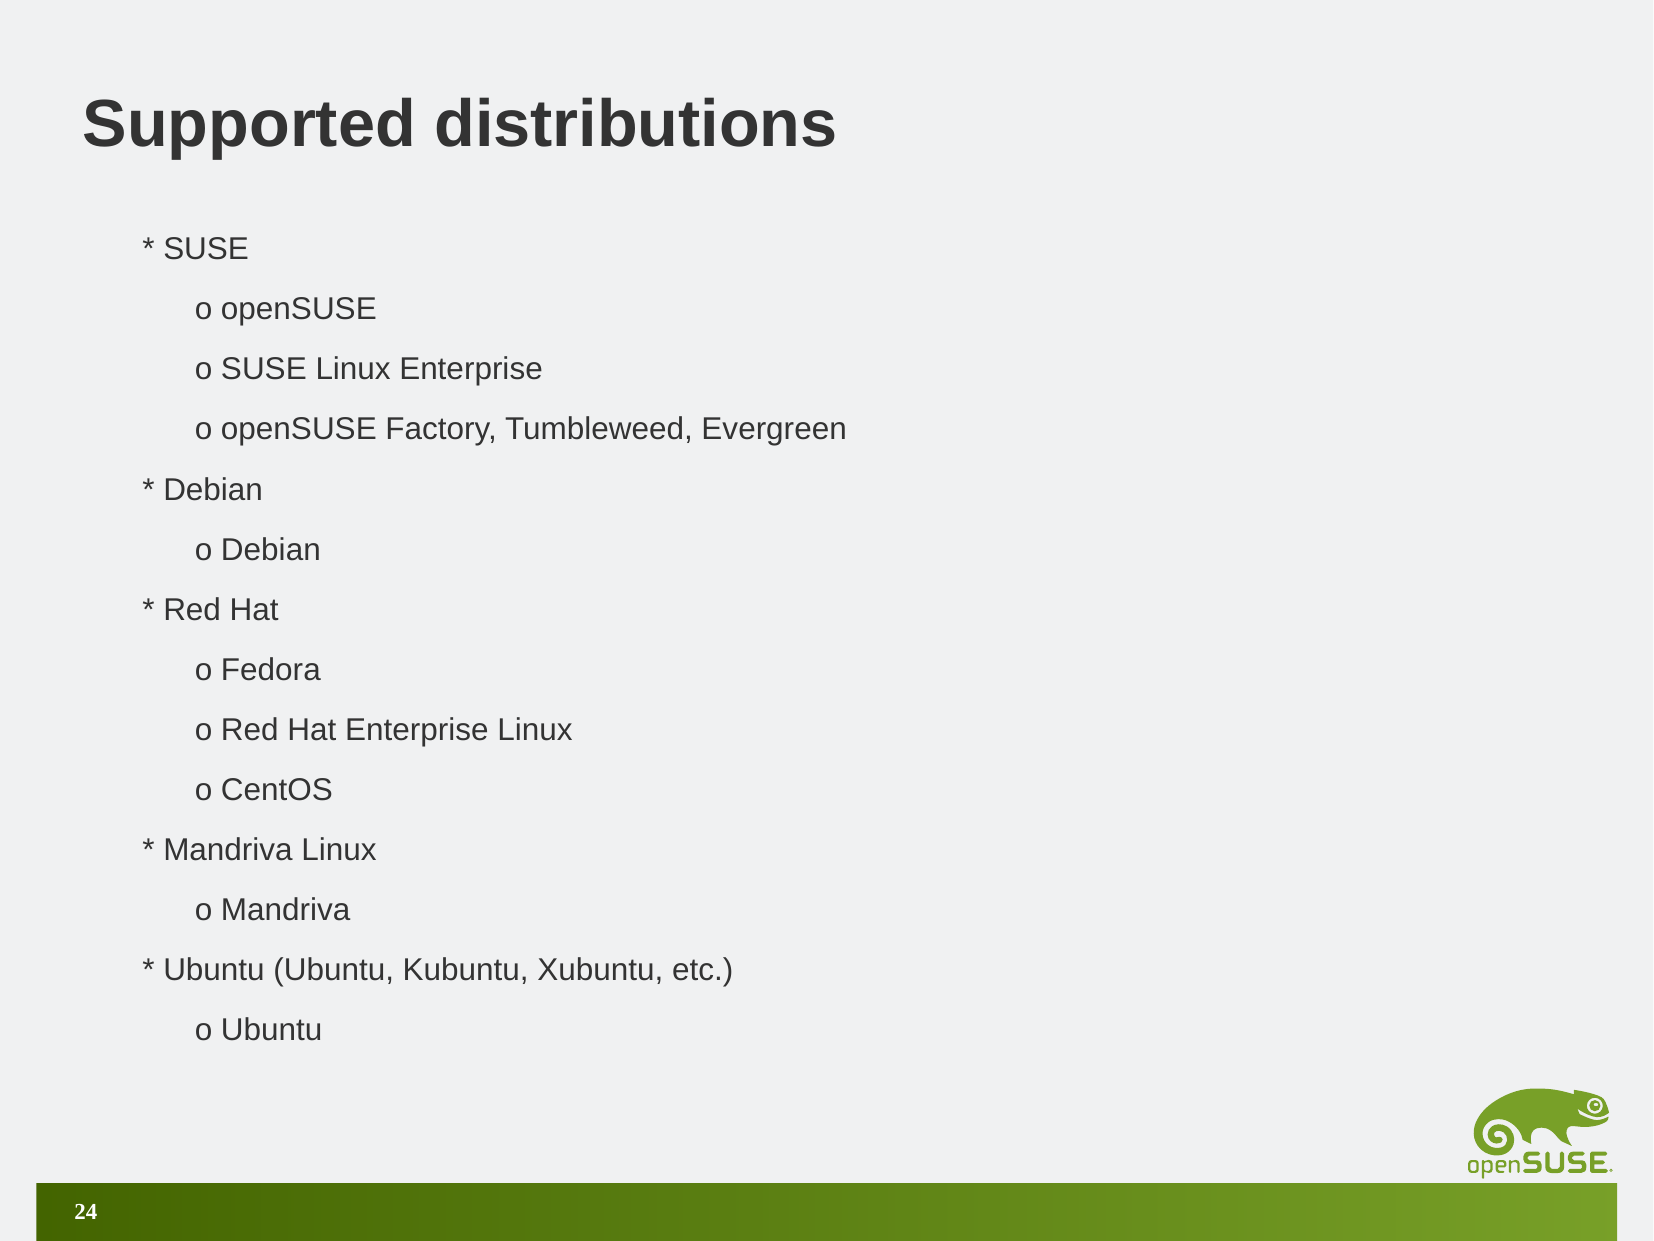

# Supported distributions
* SUSE
 o openSUSE
 o SUSE Linux Enterprise
 o openSUSE Factory, Tumbleweed, Evergreen
* Debian
 o Debian
* Red Hat
 o Fedora
 o Red Hat Enterprise Linux
 o CentOS
* Mandriva Linux
 o Mandriva
* Ubuntu (Ubuntu, Kubuntu, Xubuntu, etc.)
 o Ubuntu
24